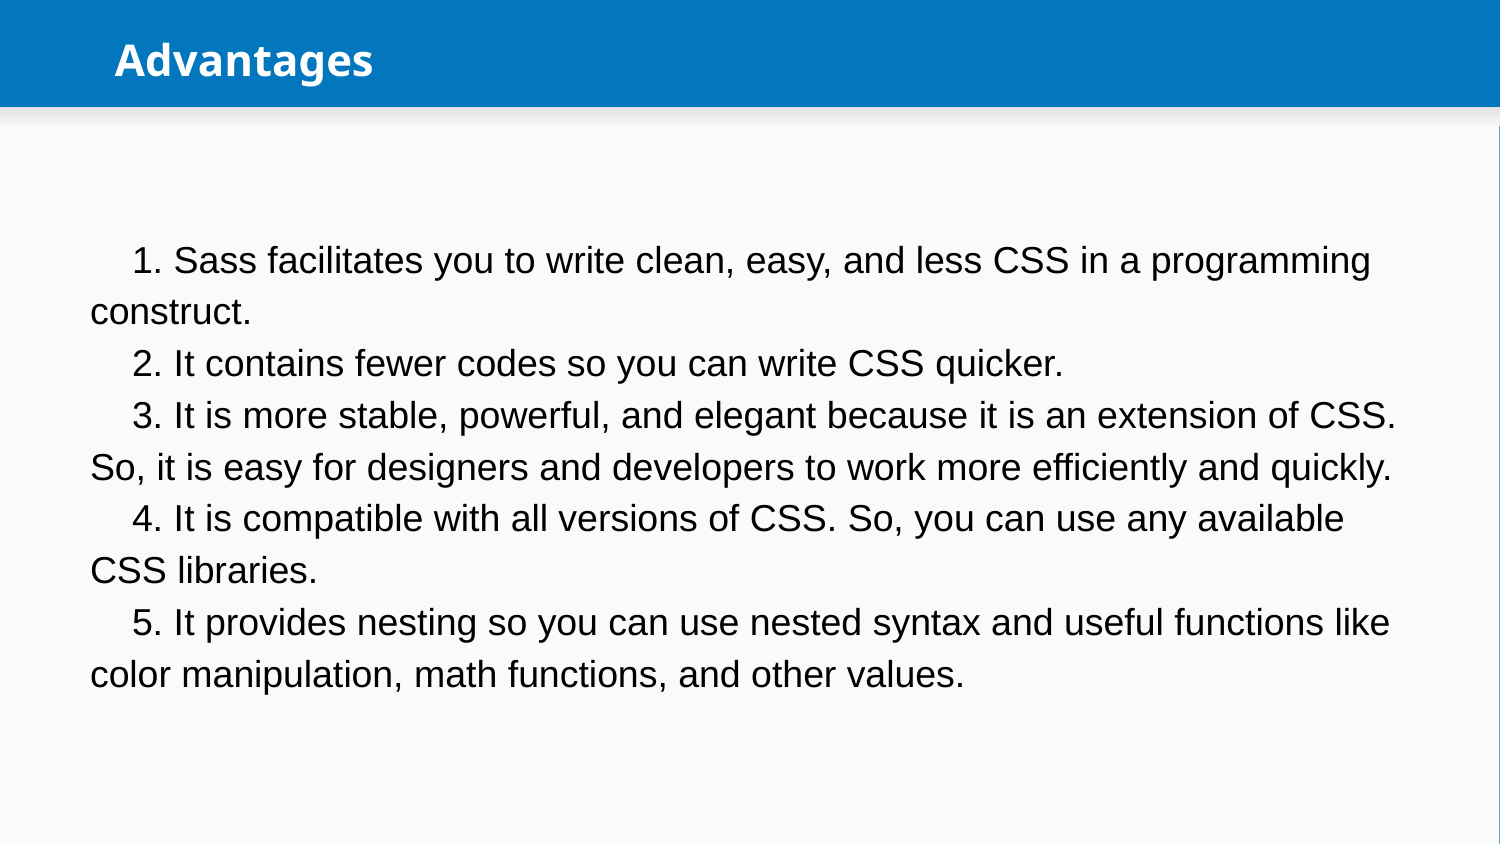

Advantages
 1. Sass facilitates you to write clean, easy, and less CSS in a programming construct.
 2. It contains fewer codes so you can write CSS quicker.
 3. It is more stable, powerful, and elegant because it is an extension of CSS. So, it is easy for designers and developers to work more efficiently and quickly.
 4. It is compatible with all versions of CSS. So, you can use any available CSS libraries.
 5. It provides nesting so you can use nested syntax and useful functions like color manipulation, math functions, and other values.